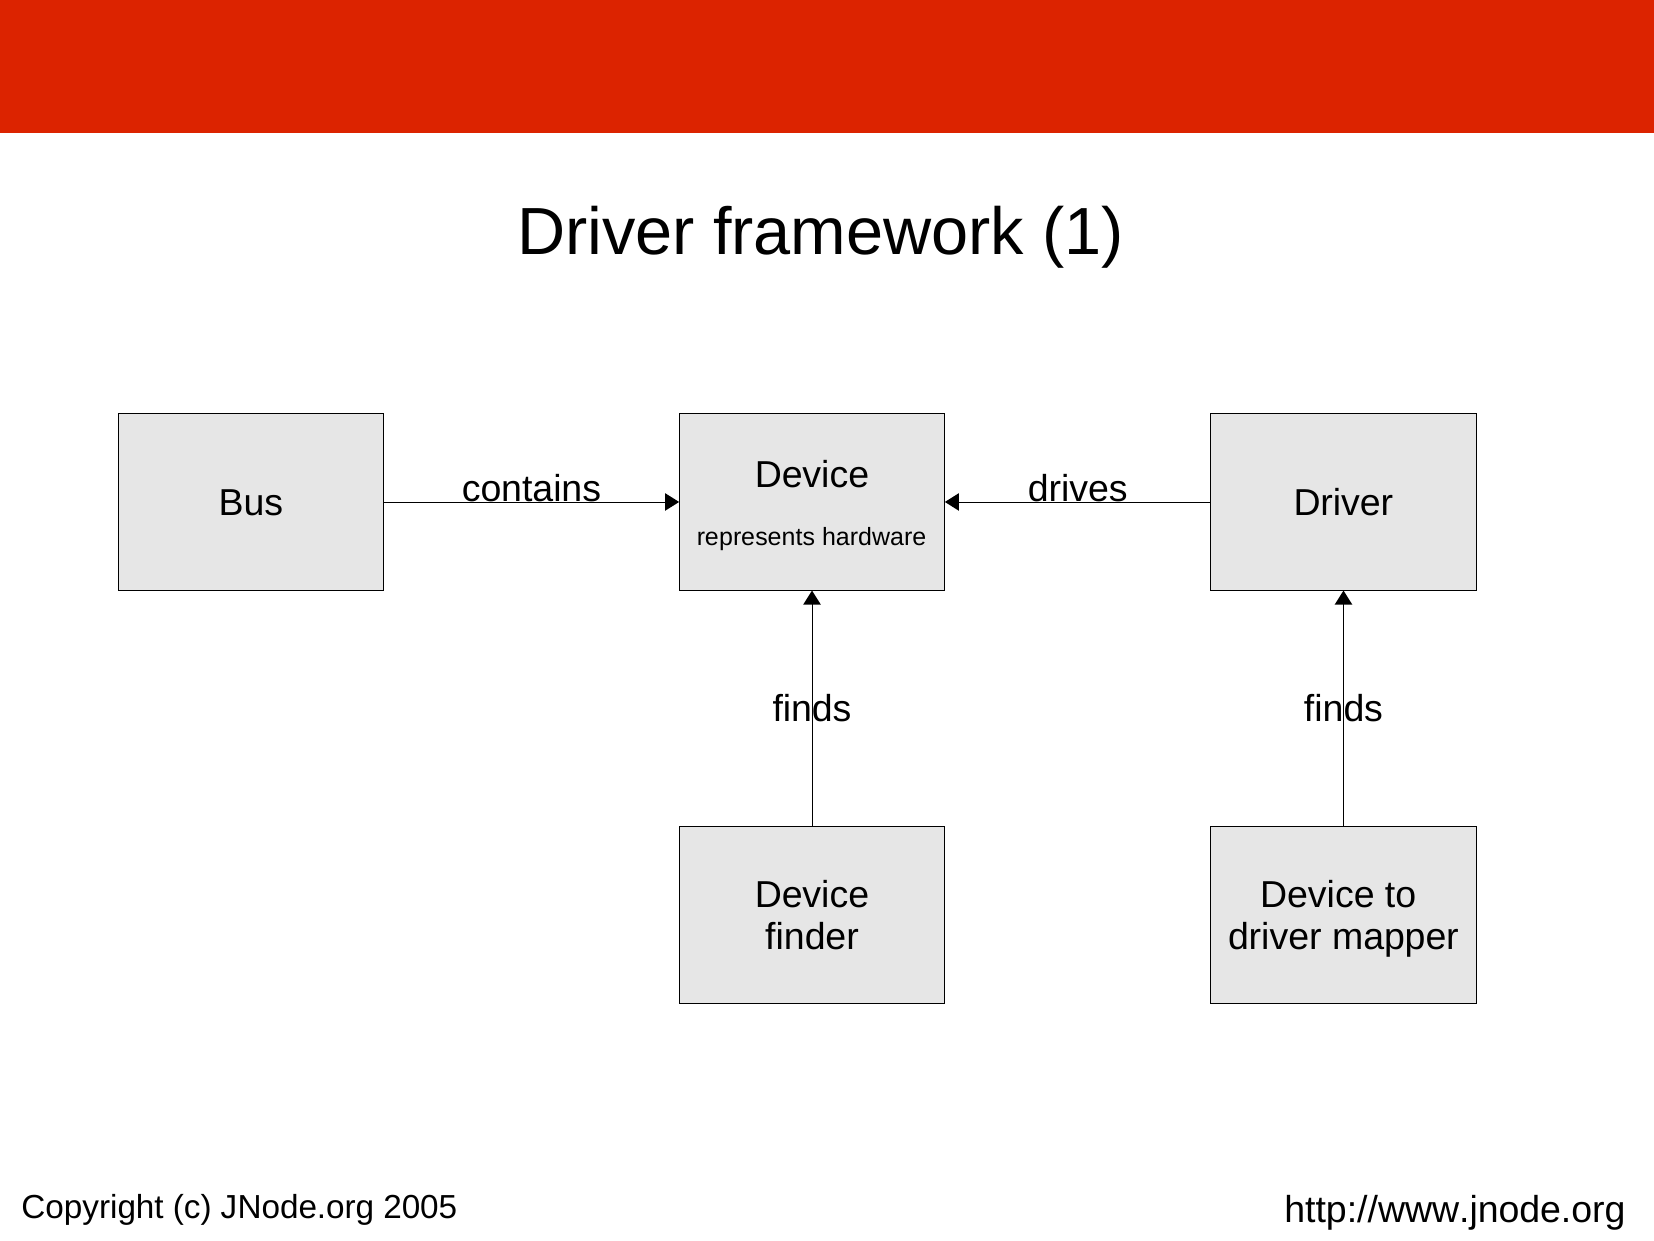

# Driver framework (1)
Bus
Device
represents hardware
Driver
Device
finder
Device to
driver mapper